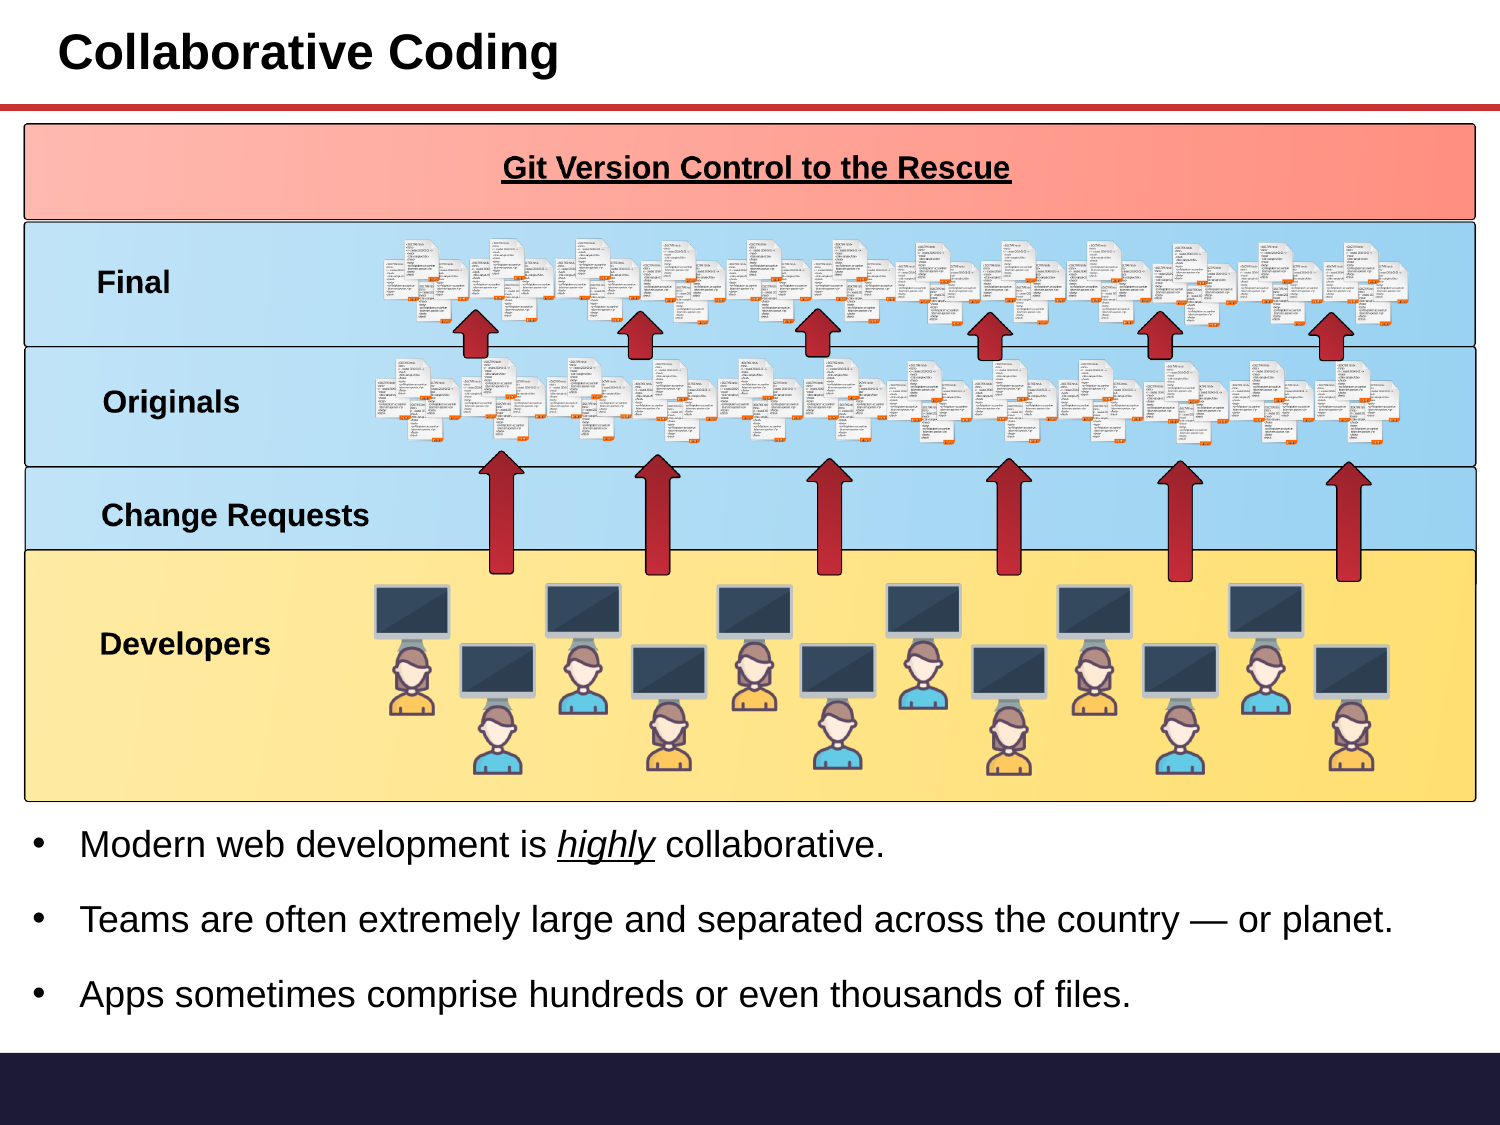

# Collaborative Coding
Modern web development is highly collaborative.
Teams are often extremely large and separated across the country — or planet.
Apps sometimes comprise hundreds or even thousands of files.